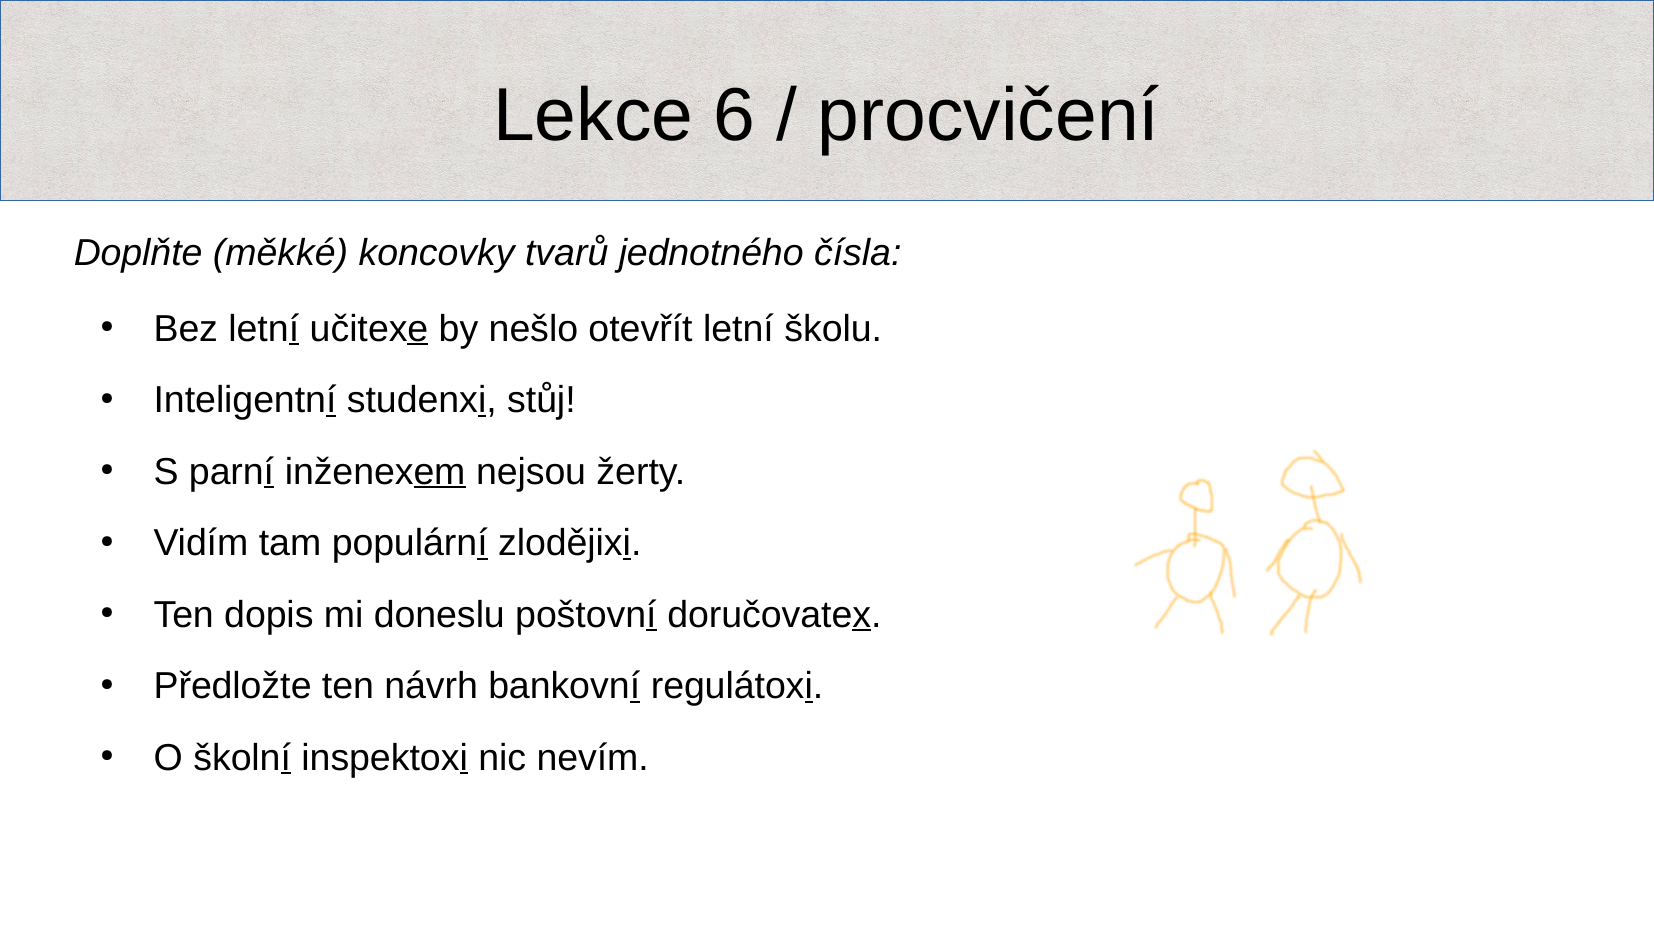

# Lekce 6 / procvičení
Doplňte (měkké) koncovky tvarů jednotného čísla:
Bez letní učitexe by nešlo otevřít letní školu.
Inteligentní studenxi, stůj!
S parní inženexem nejsou žerty.
Vidím tam populární zlodějixi.
Ten dopis mi doneslu poštovní doručovatex.
Předložte ten návrh bankovní regulátoxi.
O školní inspektoxi nic nevím.